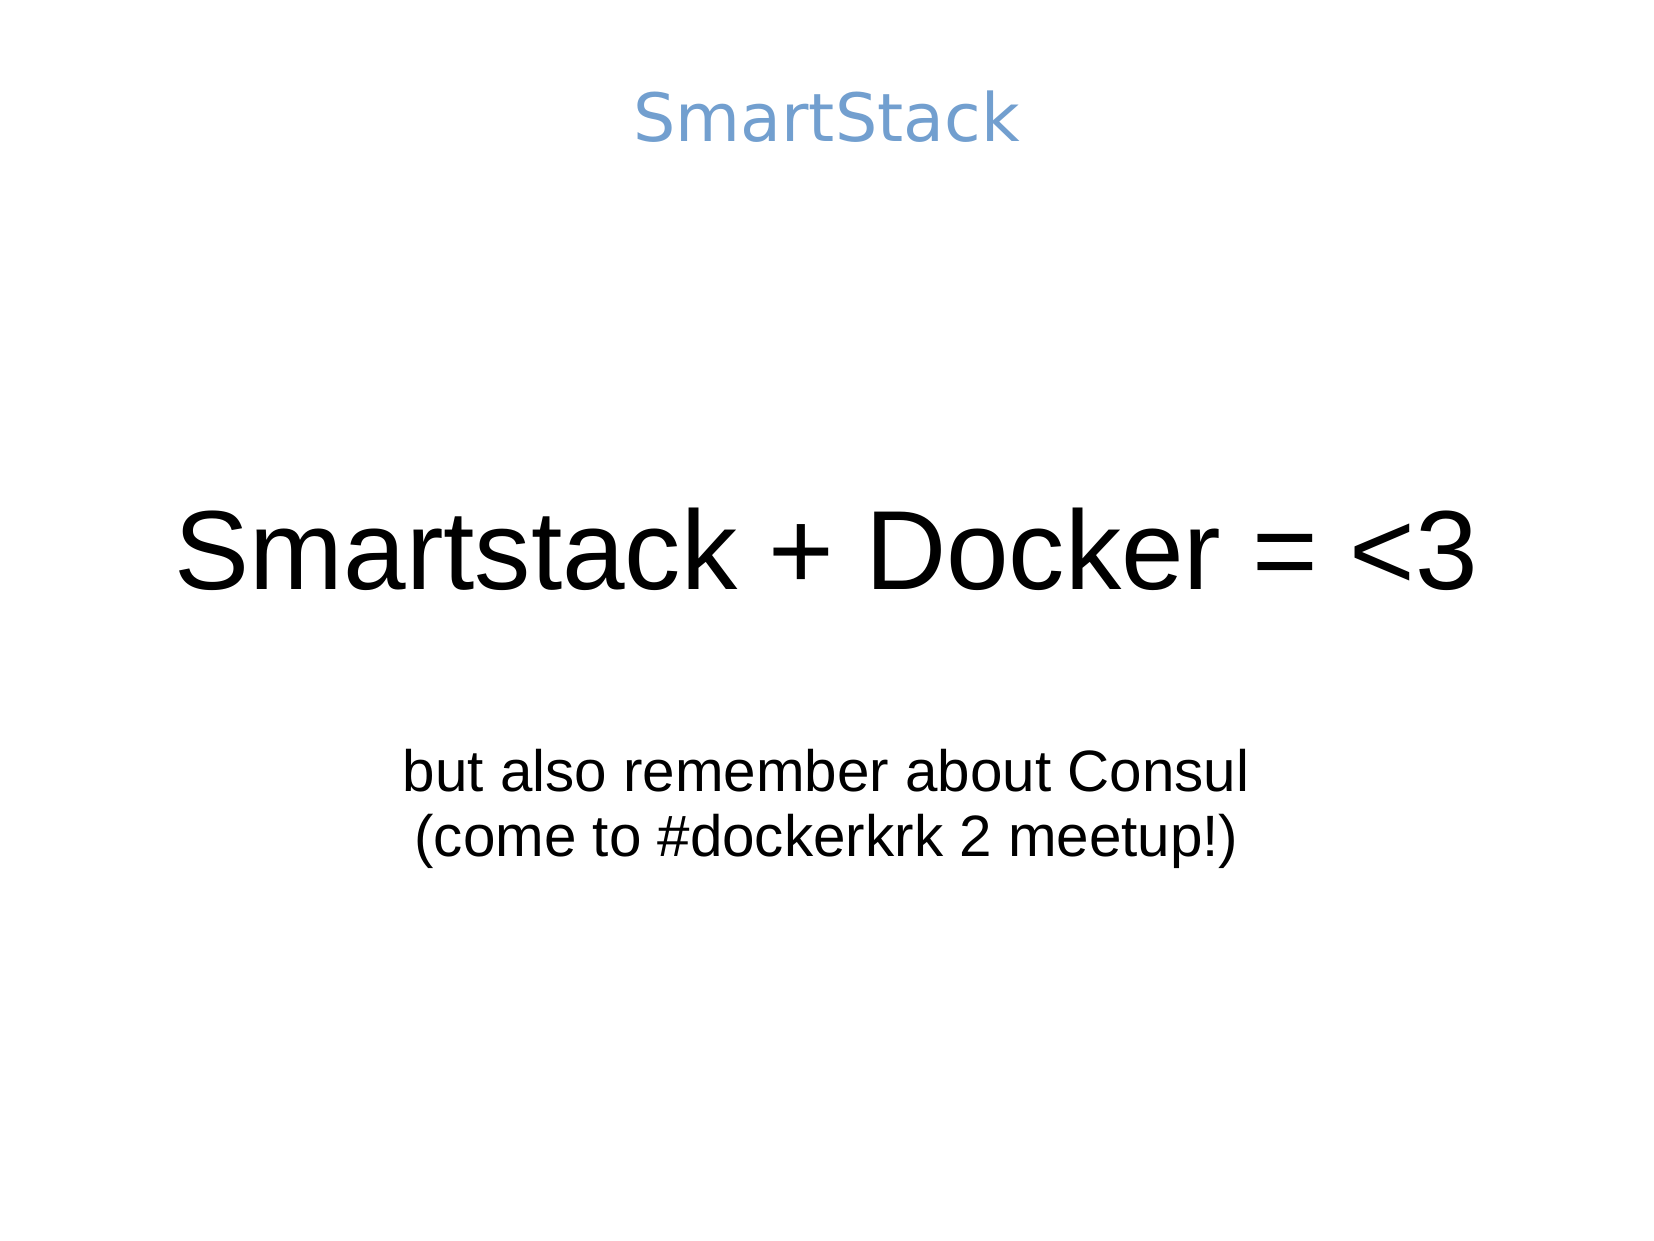

SmartStack
Smartstack + Docker = <3
but also remember about Consul
(come to #dockerkrk 2 meetup!)